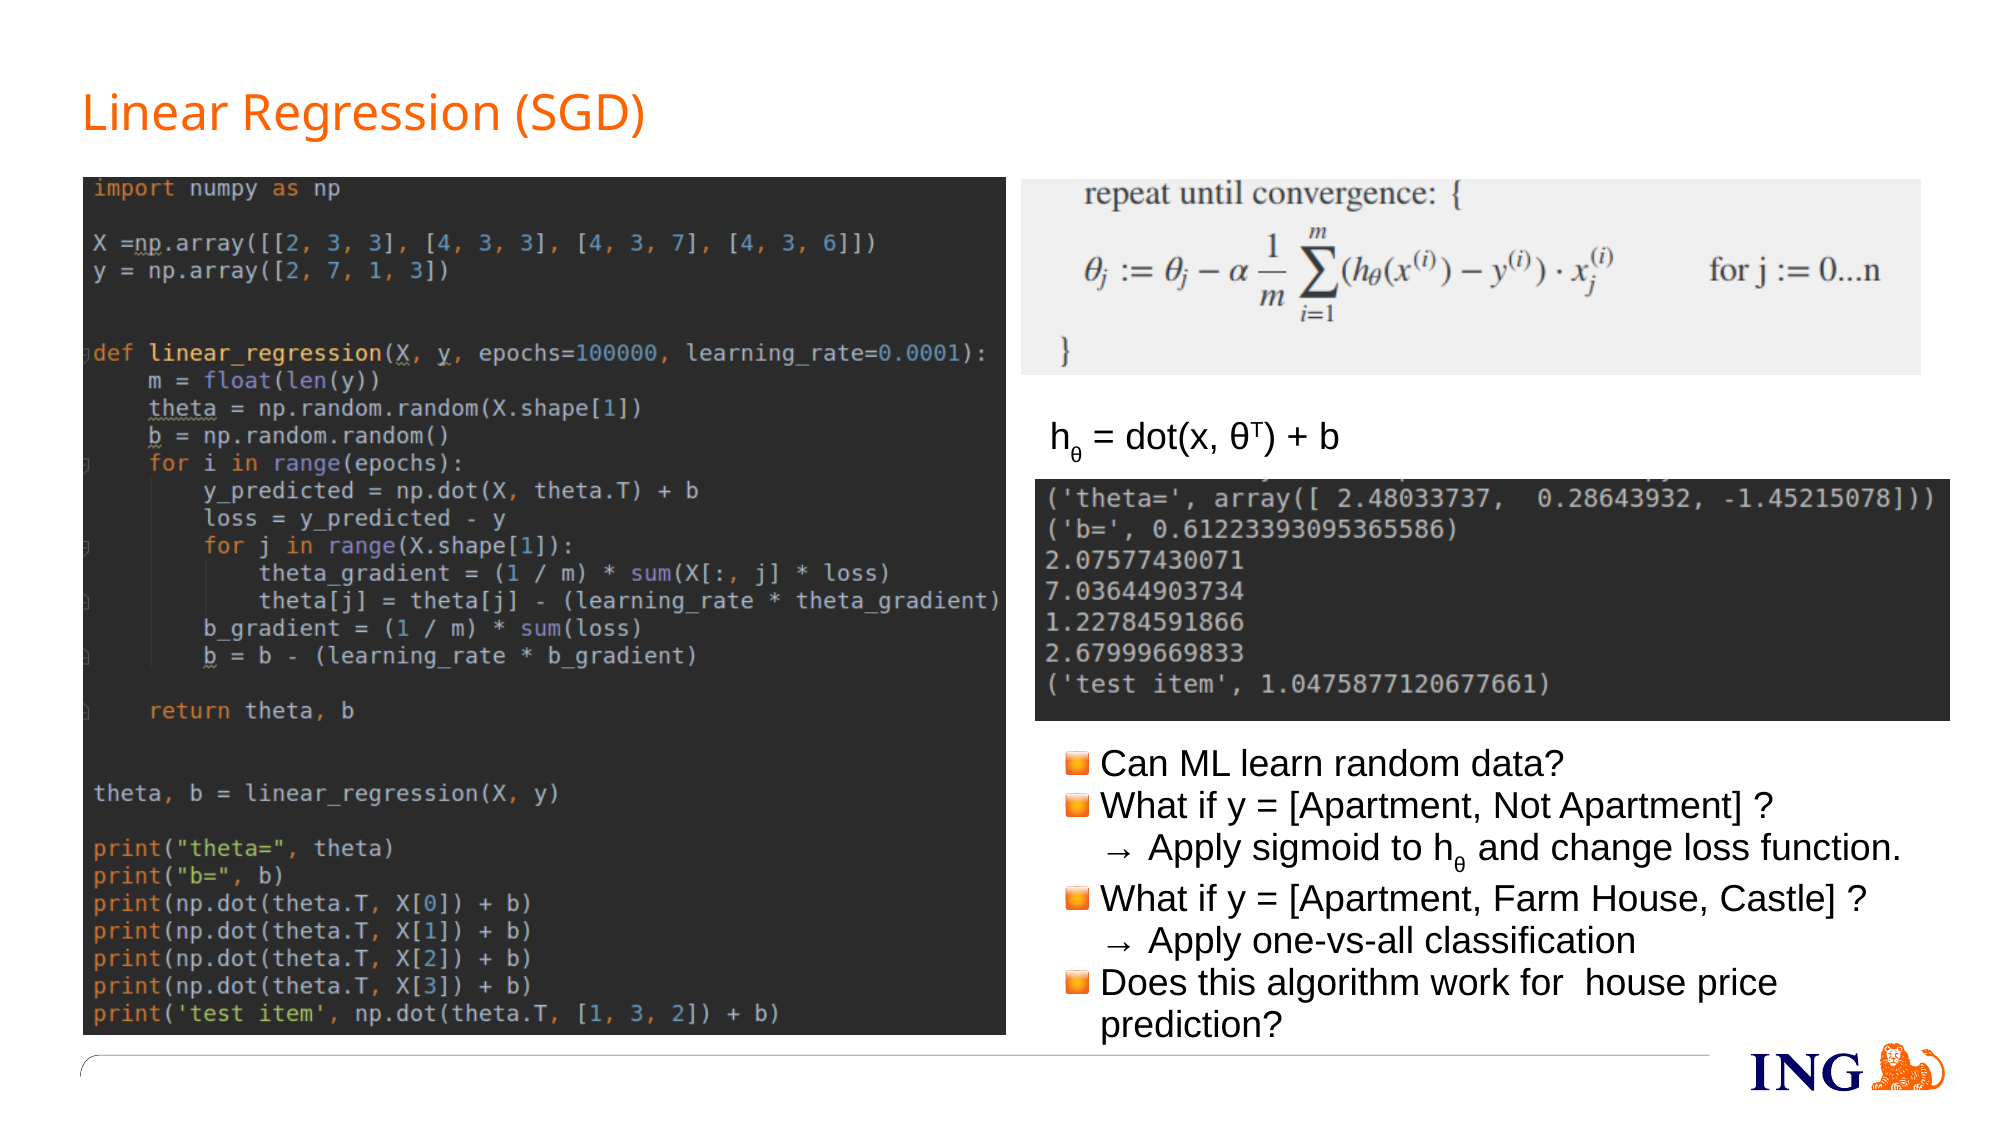

Linear Regression (SGD)
hθ = dot(x, θT) + b
Can ML learn random data?
What if y = [Apartment, Not Apartment] ?
→ Apply sigmoid to hθ and change loss function.
What if y = [Apartment, Farm House, Castle] ?
→ Apply one-vs-all classification
Does this algorithm work for house price prediction?